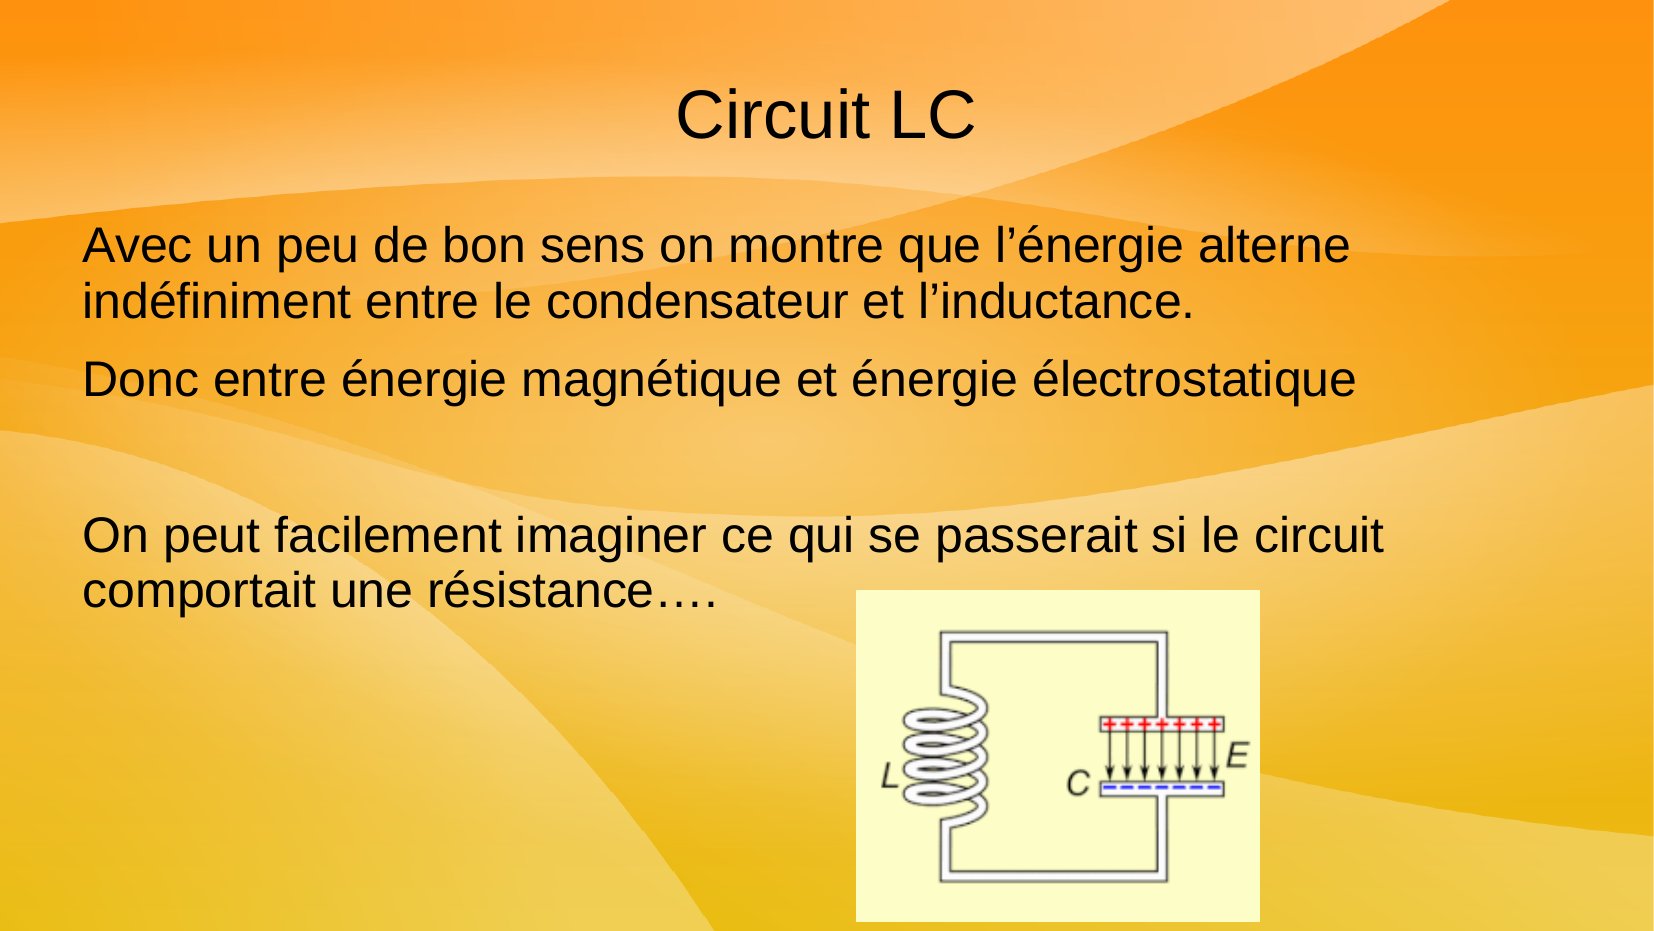

# Circuit LC
Avec un peu de bon sens on montre que l’énergie alterne indéfiniment entre le condensateur et l’inductance.
Donc entre énergie magnétique et énergie électrostatique
On peut facilement imaginer ce qui se passerait si le circuit comportait une résistance….